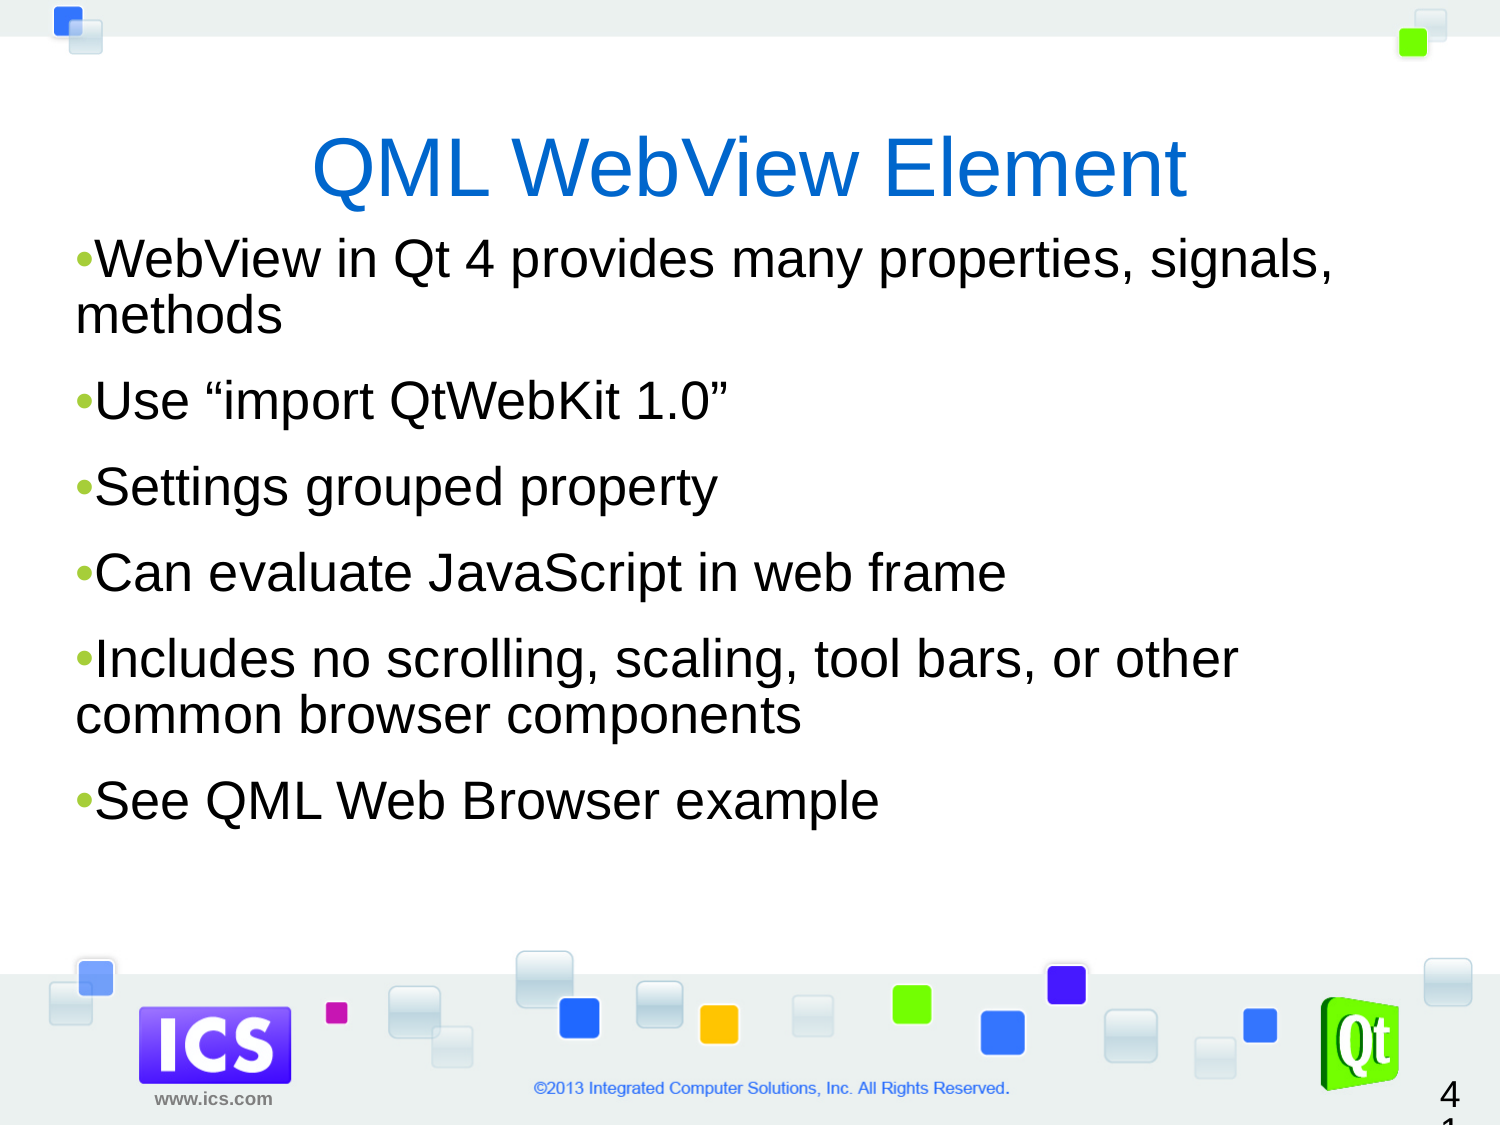

# QML WebView Element
WebView in Qt 4 provides many properties, signals, methods
Use “import QtWebKit 1.0”
Settings grouped property
Can evaluate JavaScript in web frame
Includes no scrolling, scaling, tool bars, or other common browser components
See QML Web Browser example